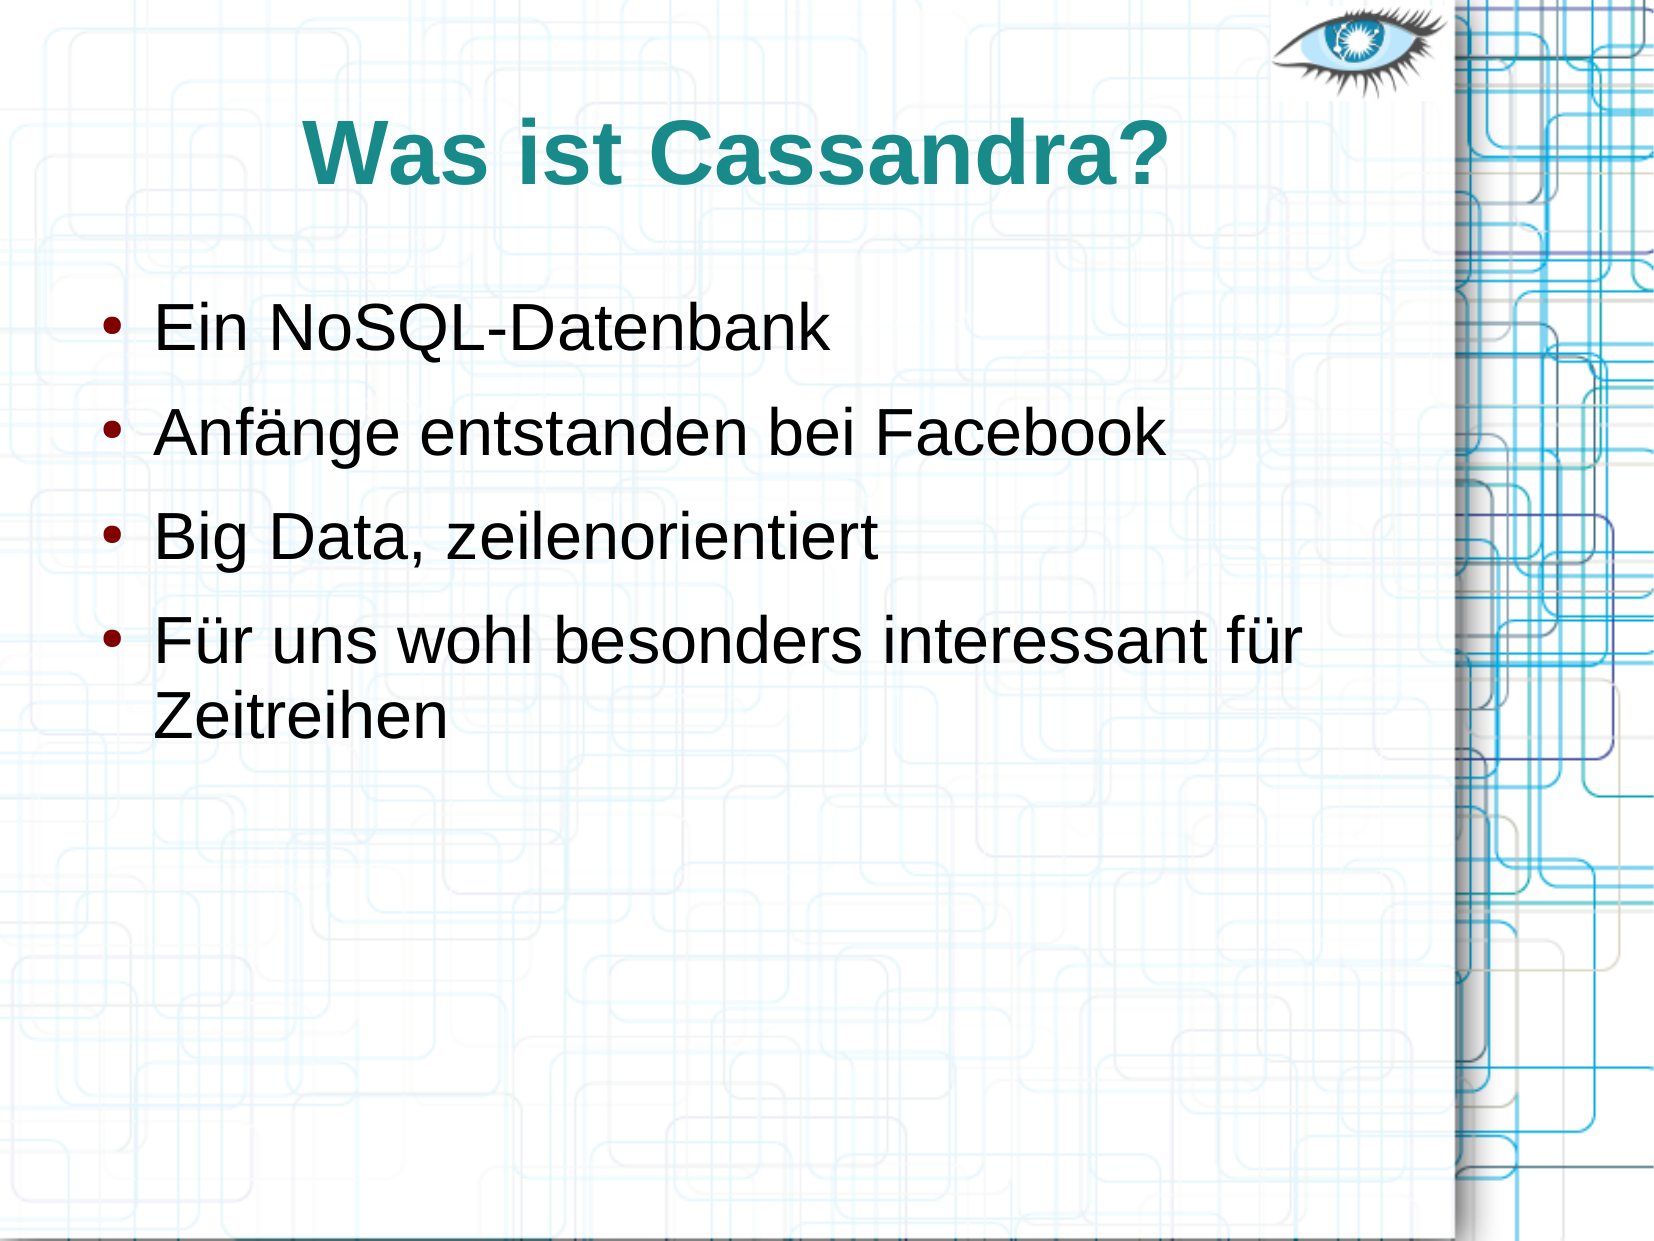

# Was ist Cassandra?
Ein NoSQL-Datenbank
Anfänge entstanden bei Facebook
Big Data, zeilenorientiert
Für uns wohl besonders interessant für Zeitreihen